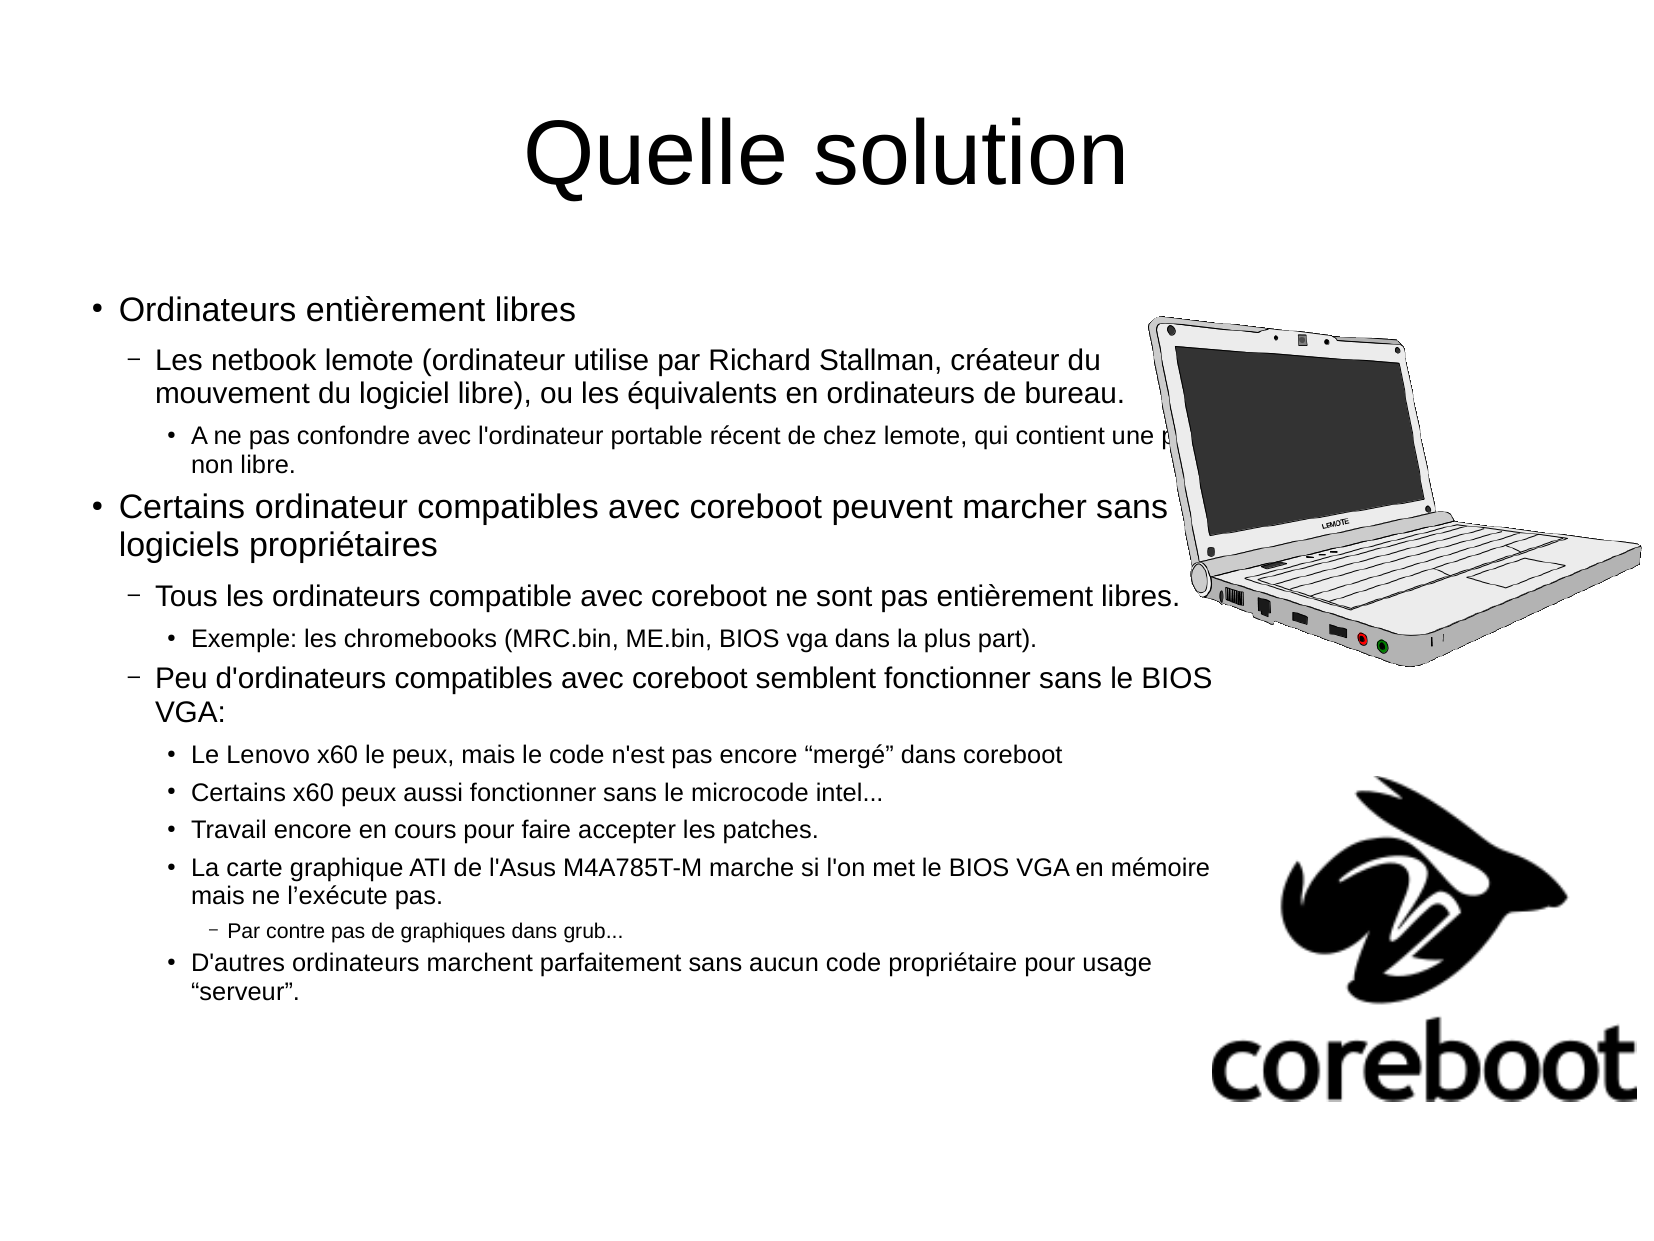

# Quelle solution
Ordinateurs entièrement libres
Les netbook lemote (ordinateur utilise par Richard Stallman, créateur du mouvement du logiciel libre), ou les équivalents en ordinateurs de bureau.
A ne pas confondre avec l'ordinateur portable récent de chez lemote, qui contient une partie non libre.
Certains ordinateur compatibles avec coreboot peuvent marcher sans logiciels propriétaires
Tous les ordinateurs compatible avec coreboot ne sont pas entièrement libres.
Exemple: les chromebooks (MRC.bin, ME.bin, BIOS vga dans la plus part).
Peu d'ordinateurs compatibles avec coreboot semblent fonctionner sans le BIOS VGA:
Le Lenovo x60 le peux, mais le code n'est pas encore “mergé” dans coreboot
Certains x60 peux aussi fonctionner sans le microcode intel...
Travail encore en cours pour faire accepter les patches.
La carte graphique ATI de l'Asus M4A785T-M marche si l'on met le BIOS VGA en mémoire mais ne l’exécute pas.
Par contre pas de graphiques dans grub...
D'autres ordinateurs marchent parfaitement sans aucun code propriétaire pour usage “serveur”.